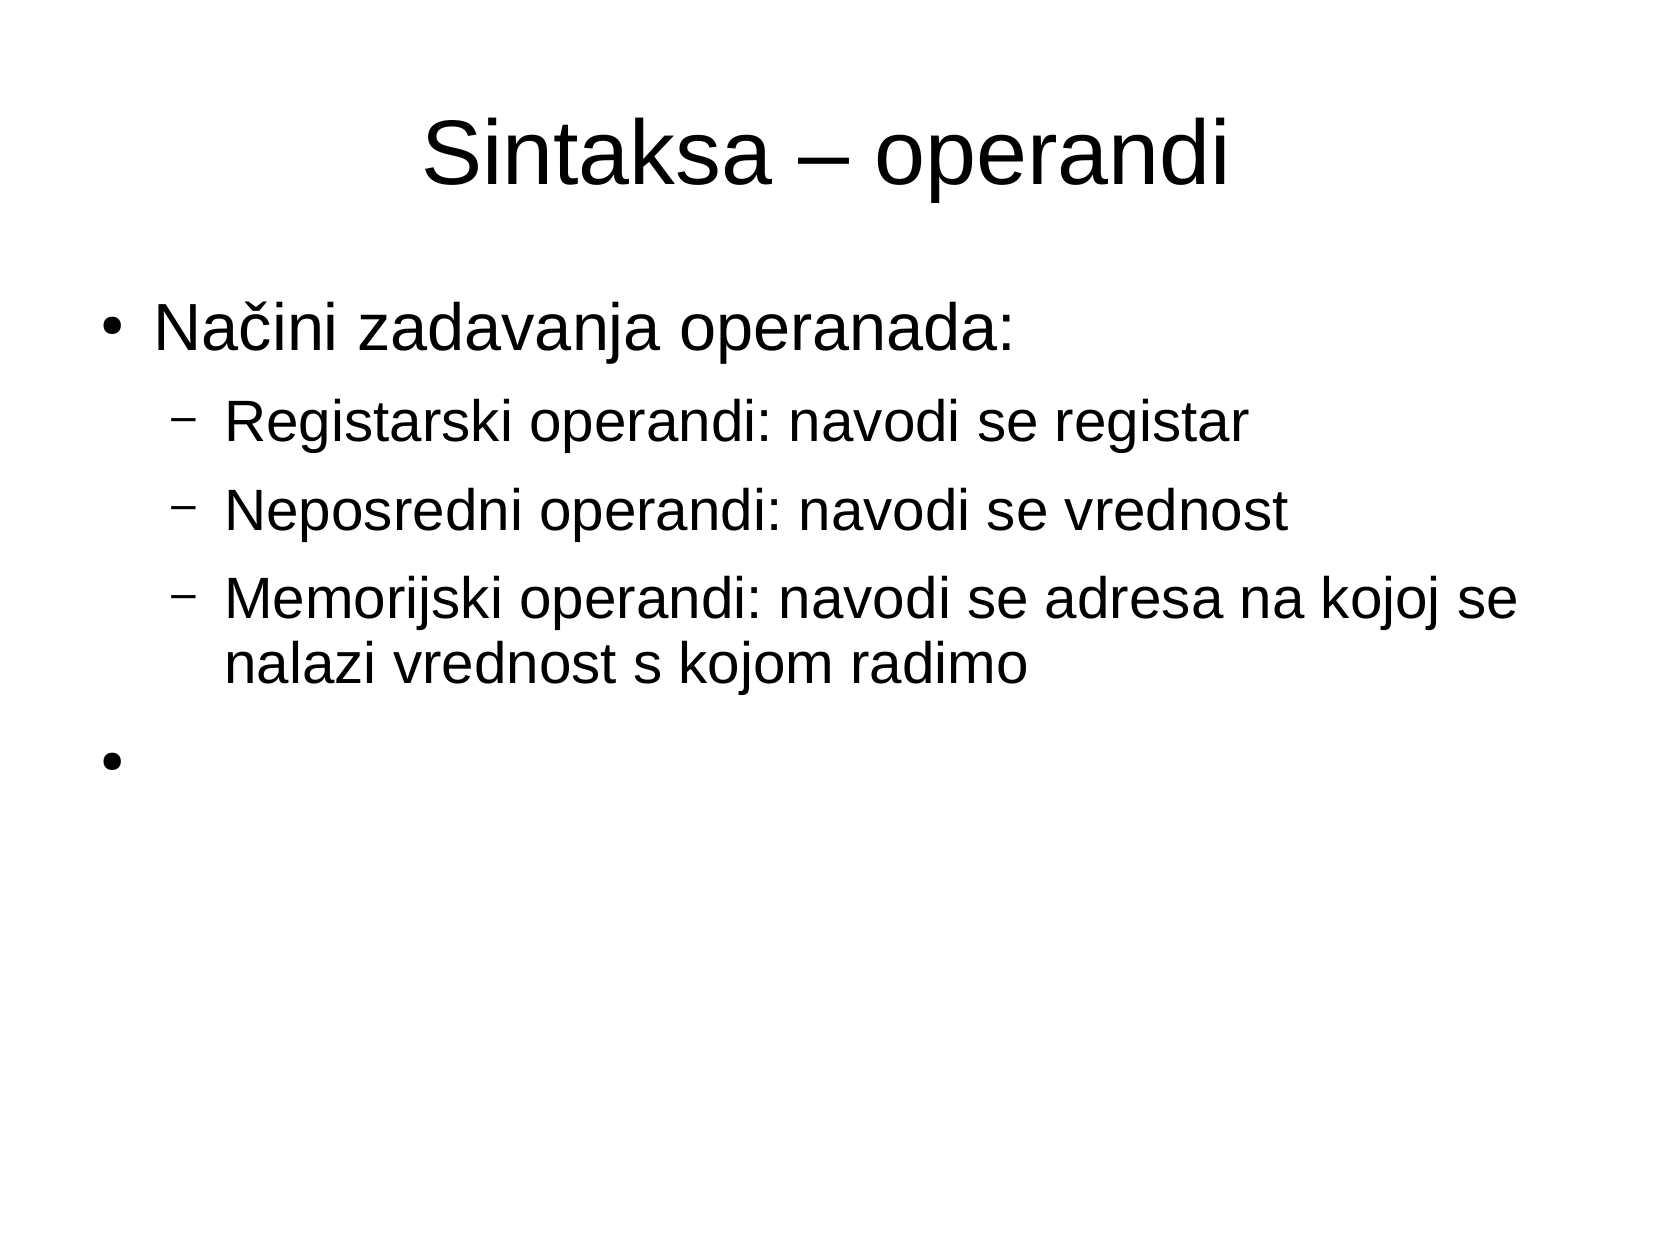

# Sintaksa – operandi
Načini zadavanja operanada:
Registarski operandi: navodi se registar
Neposredni operandi: navodi se vrednost
Memorijski operandi: navodi se adresa na kojoj se nalazi vrednost s kojom radimo